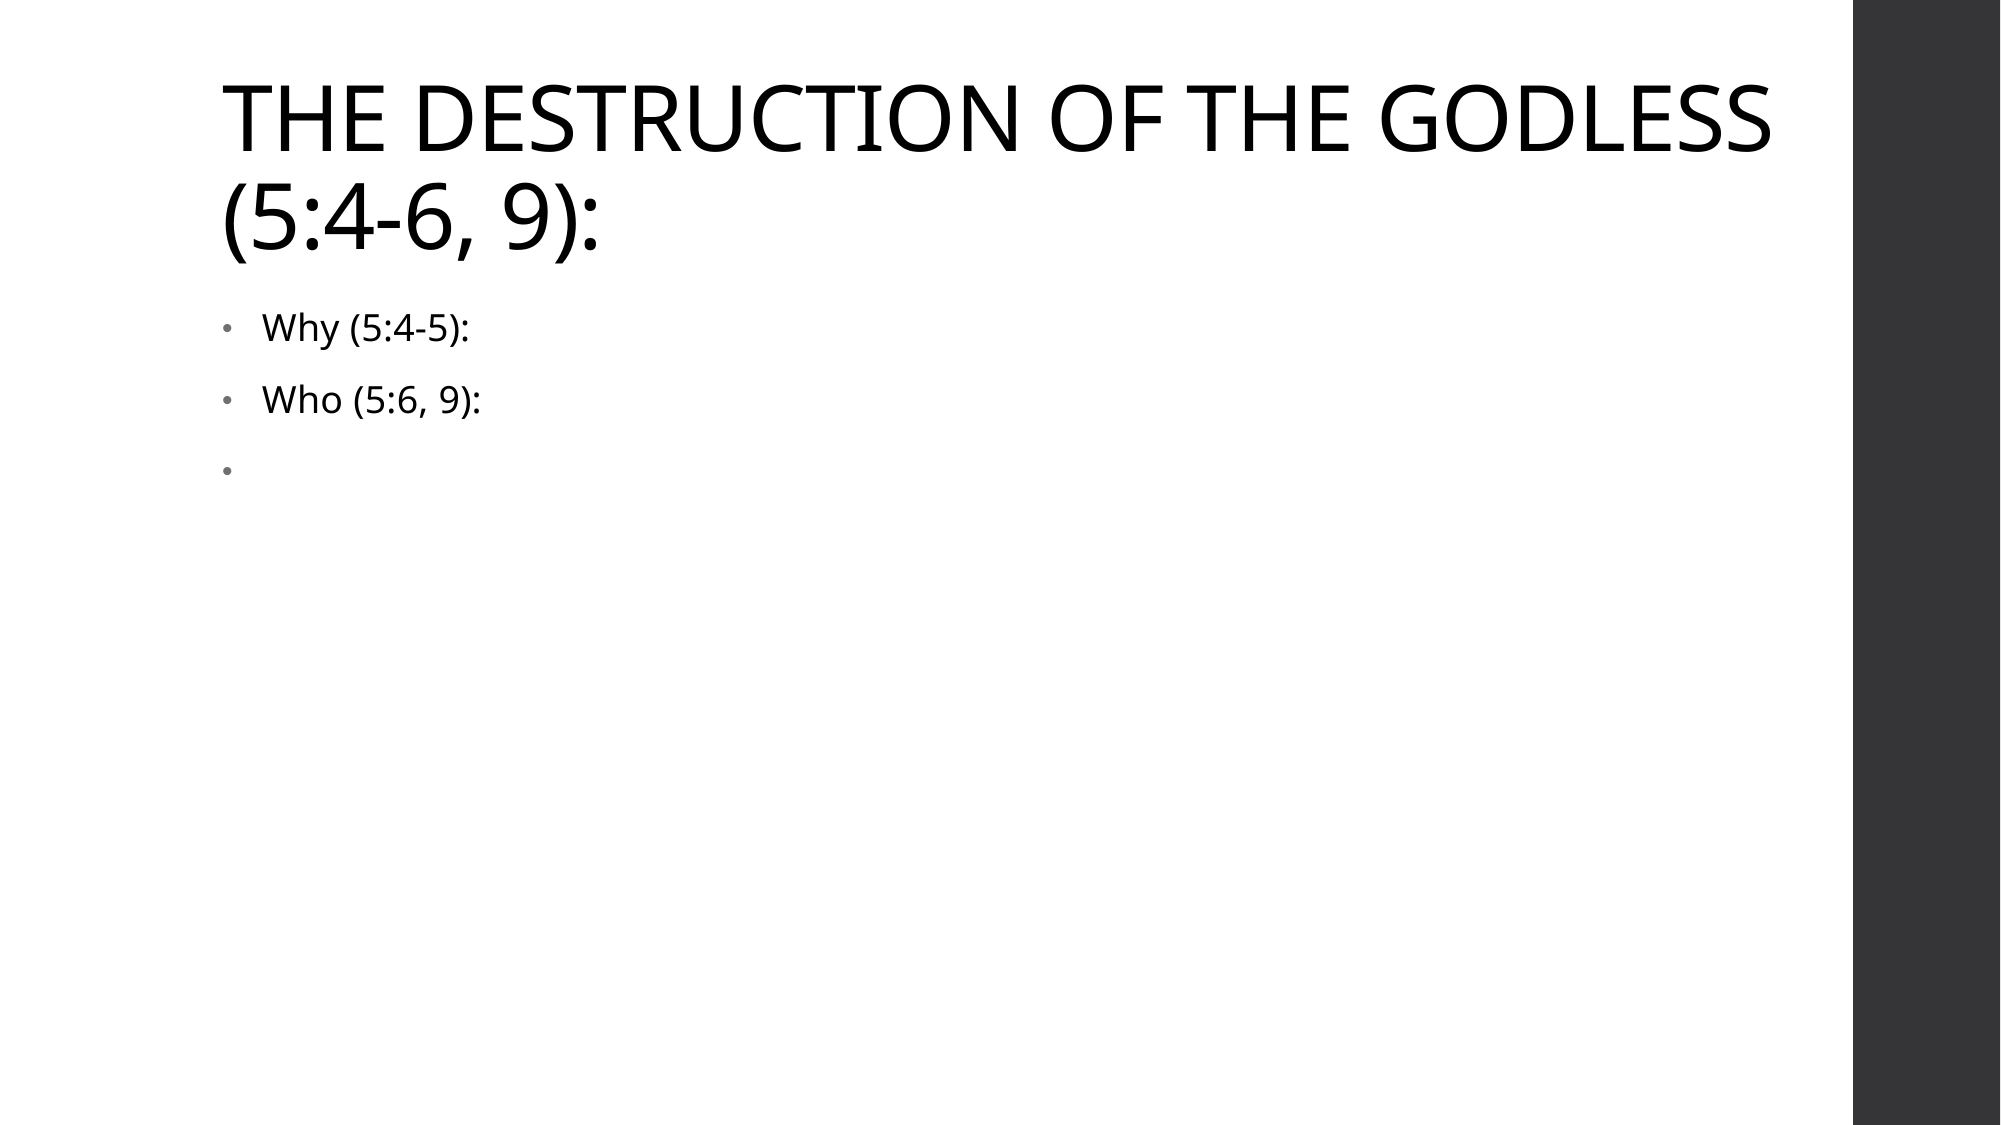

# THE DESTRUCTION OF THE GODLESS (5:4-6, 9):
 Why (5:4-5):
 Who (5:6, 9):